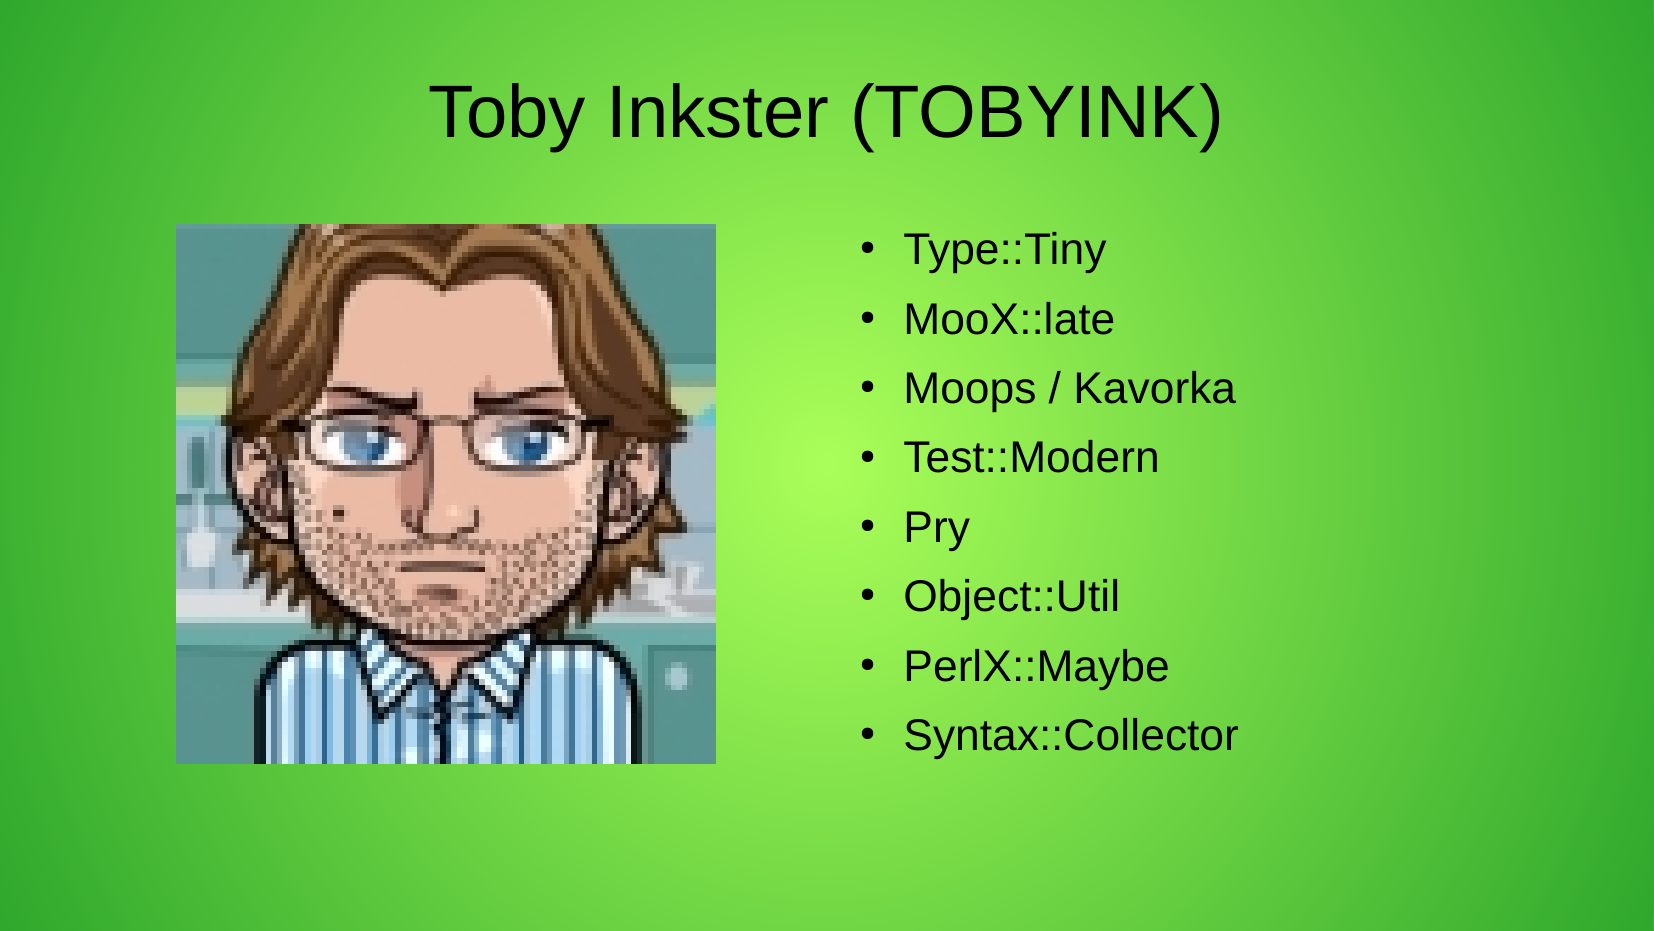

# Toby Inkster (TOBYINK)
Type::Tiny
MooX::late
Moops / Kavorka
Test::Modern
Pry
Object::Util
PerlX::Maybe
Syntax::Collector